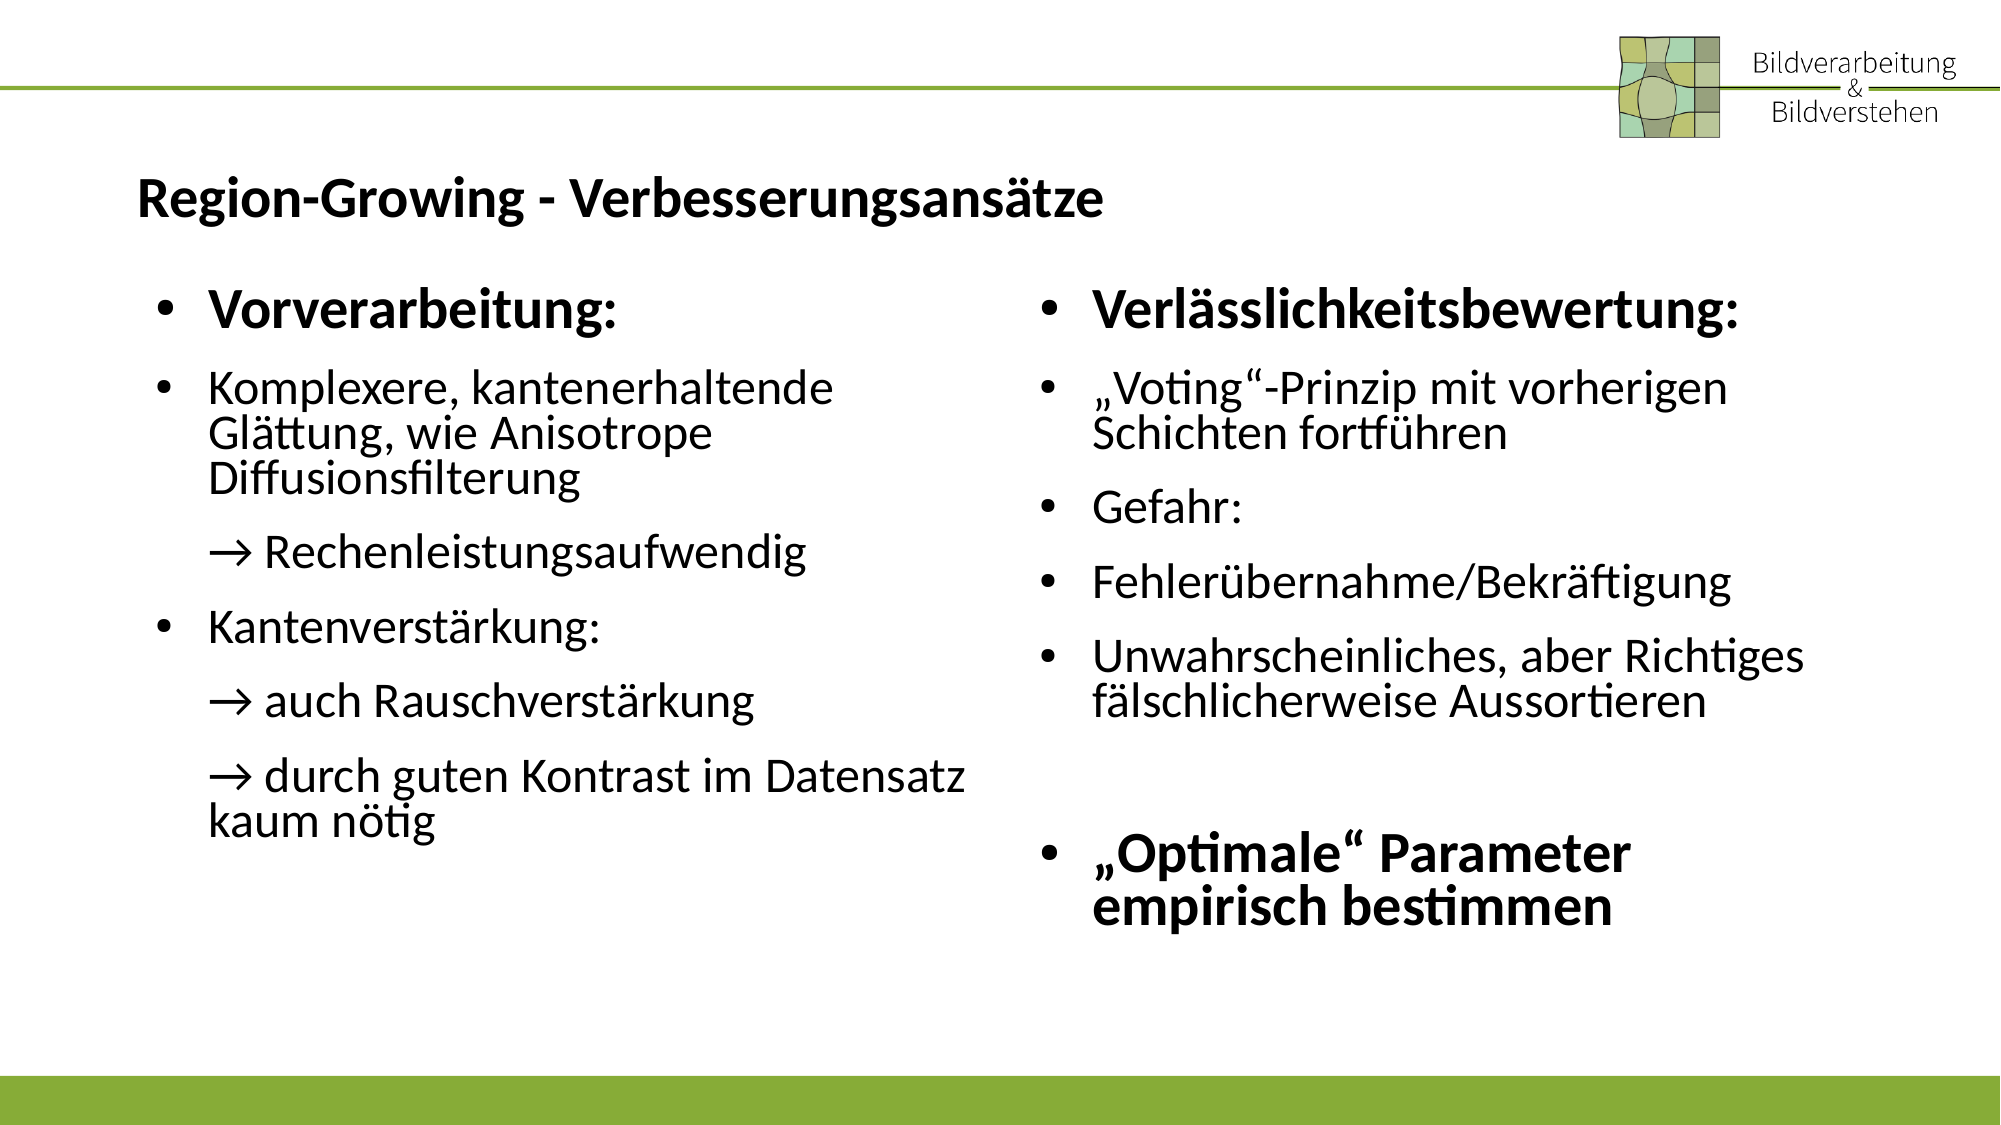

# Region-Growing - Verbesserungsansätze
Vorverarbeitung:
Komplexere, kantenerhaltende Glättung, wie Anisotrope Diffusionsfilterung
→ Rechenleistungsaufwendig
Kantenverstärkung:
→ auch Rauschverstärkung
→ durch guten Kontrast im Datensatz kaum nötig
Verlässlichkeitsbewertung:
„Voting“-Prinzip mit vorherigen Schichten fortführen
Gefahr:
Fehlerübernahme/Bekräftigung
Unwahrscheinliches, aber Richtiges fälschlicherweise Aussortieren
„Optimale“ Parameter empirisch bestimmen